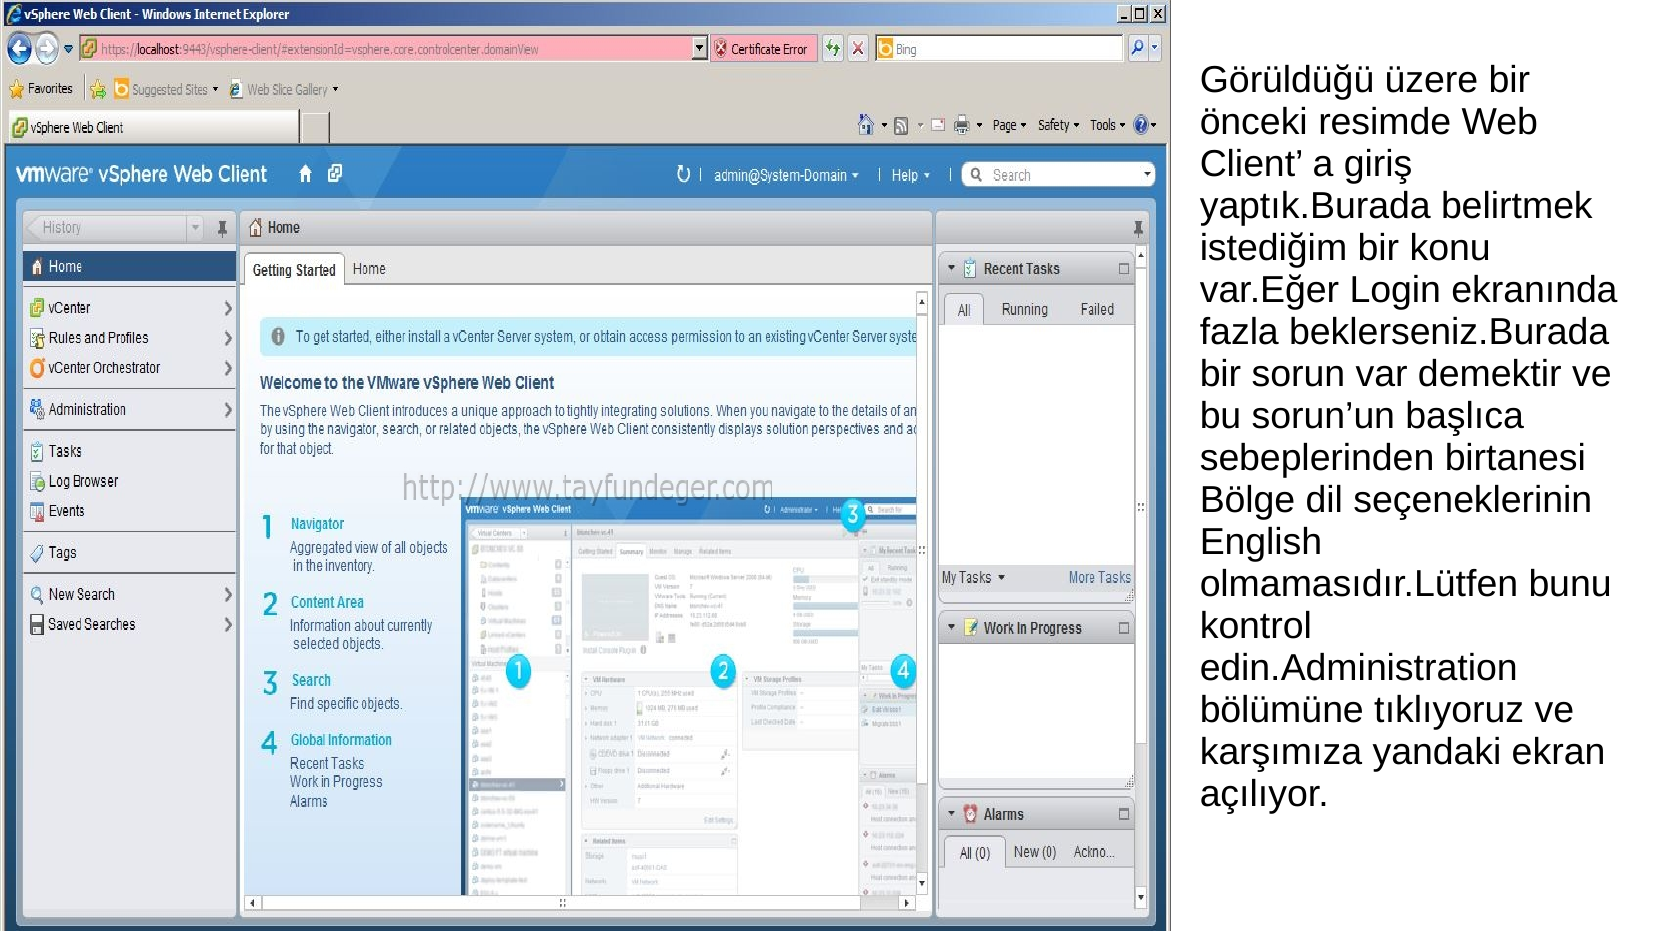

Görüldüğü üzere bir önceki resimde Web Client’ a giriş yaptık.Burada belirtmek istediğim bir konu var.Eğer Login ekranında fazla beklerseniz.Burada bir sorun var demektir ve bu sorun’un başlıca sebeplerinden birtanesi Bölge dil seçeneklerinin English olmamasıdır.Lütfen bunu kontrol edin.Administration bölümüne tıklıyoruz ve karşımıza yandaki ekran açılıyor.